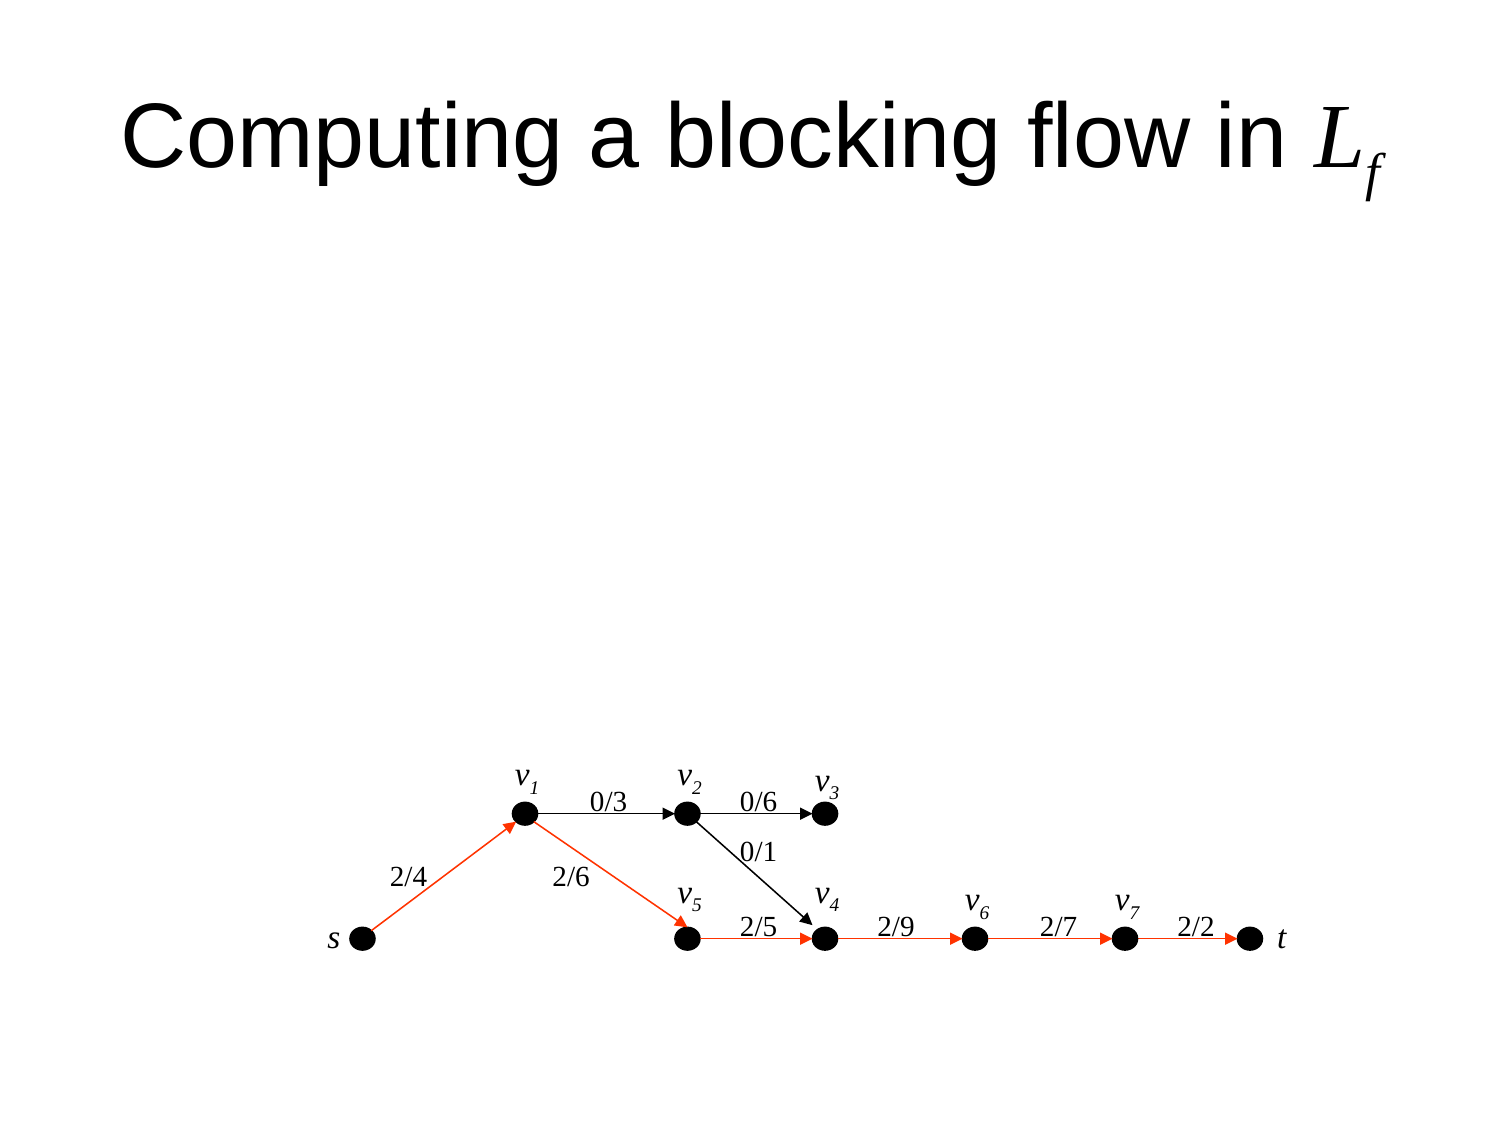

# Computing a blocking flow in Lf
v1
v2
v3
0/3
0/6
0/1
2/4
2/6
v5
v4
v6
v7
2/5
2/9
2/7
2/2
s
t